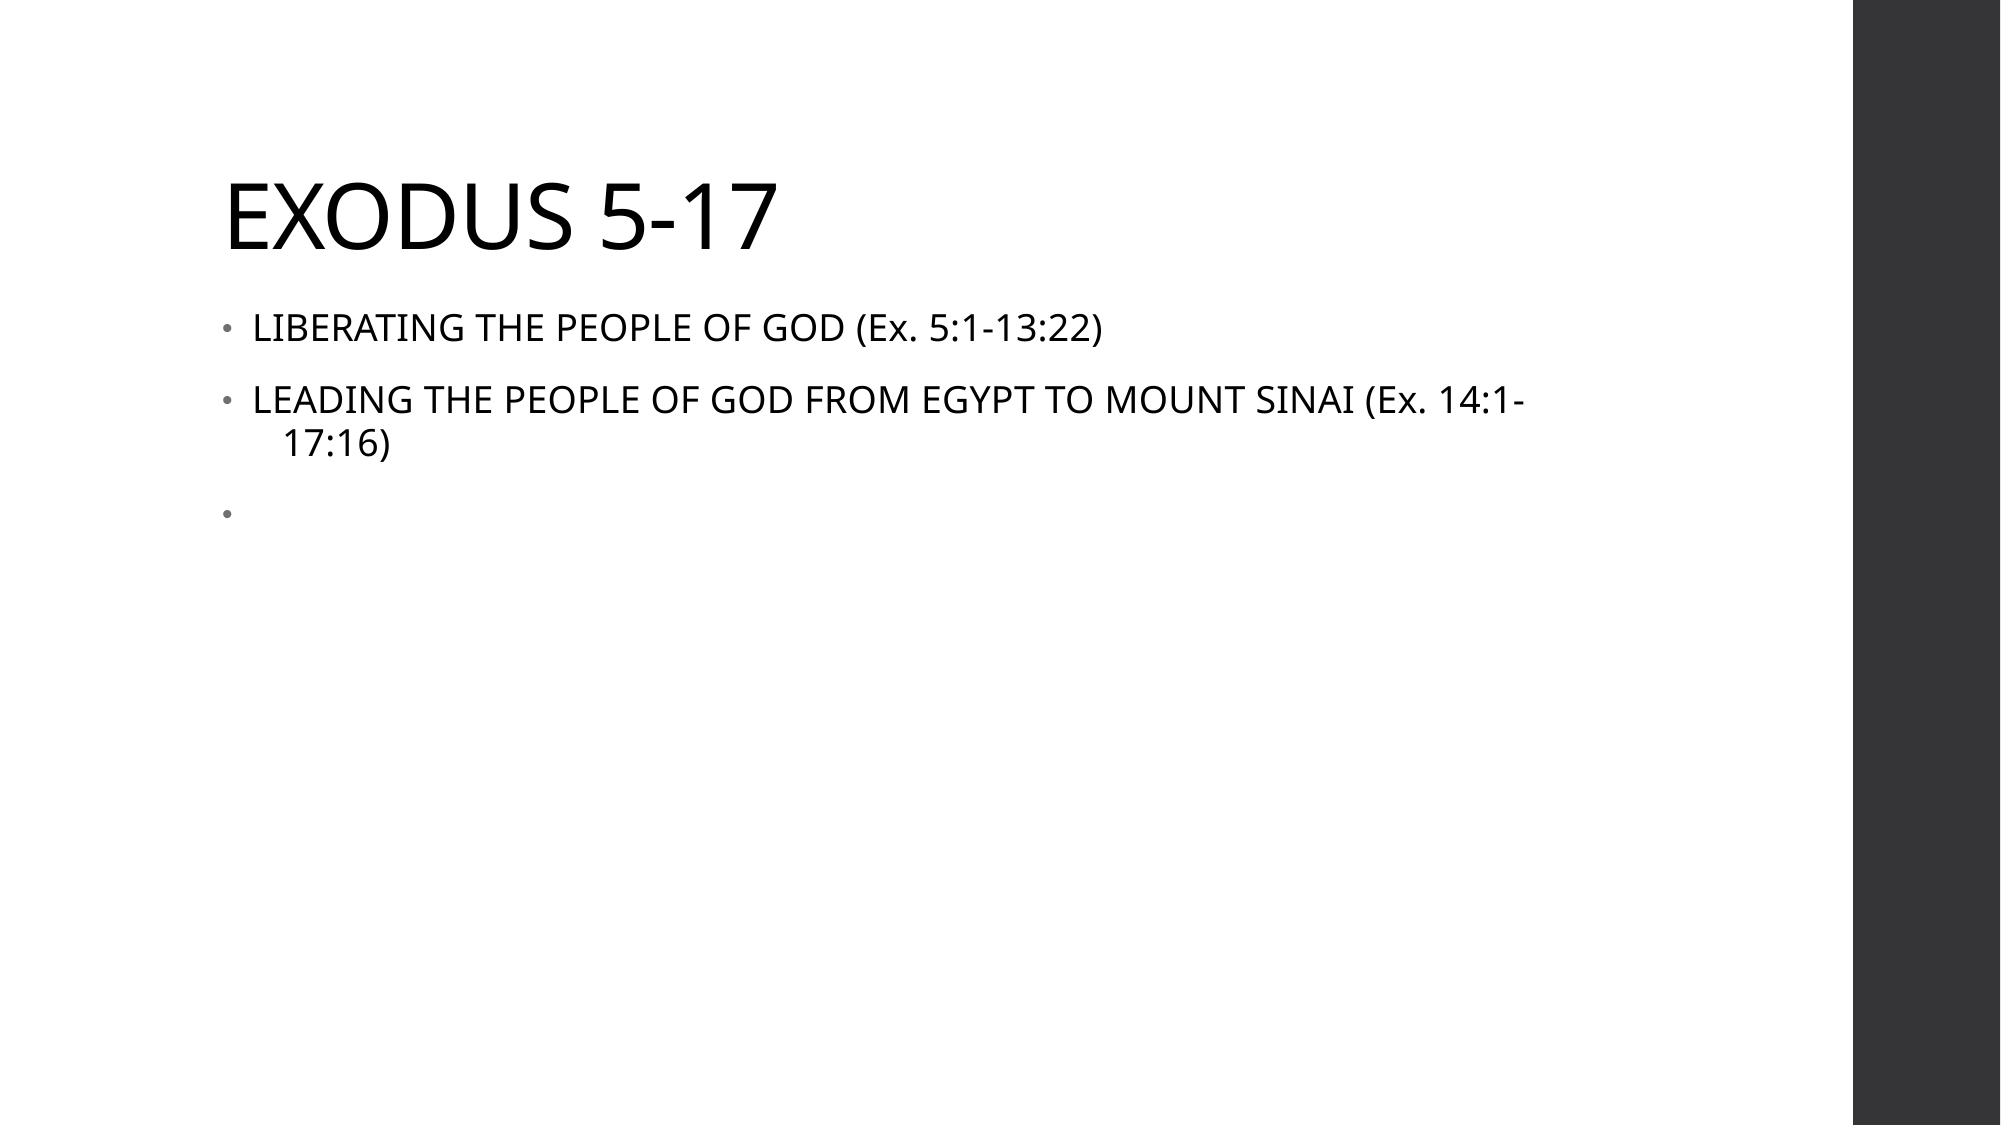

# EXODUS 5-17
LIBERATING THE PEOPLE OF GOD (Ex. 5:1-13:22)
LEADING THE PEOPLE OF GOD FROM EGYPT TO MOUNT SINAI (Ex. 14:1-17:16)